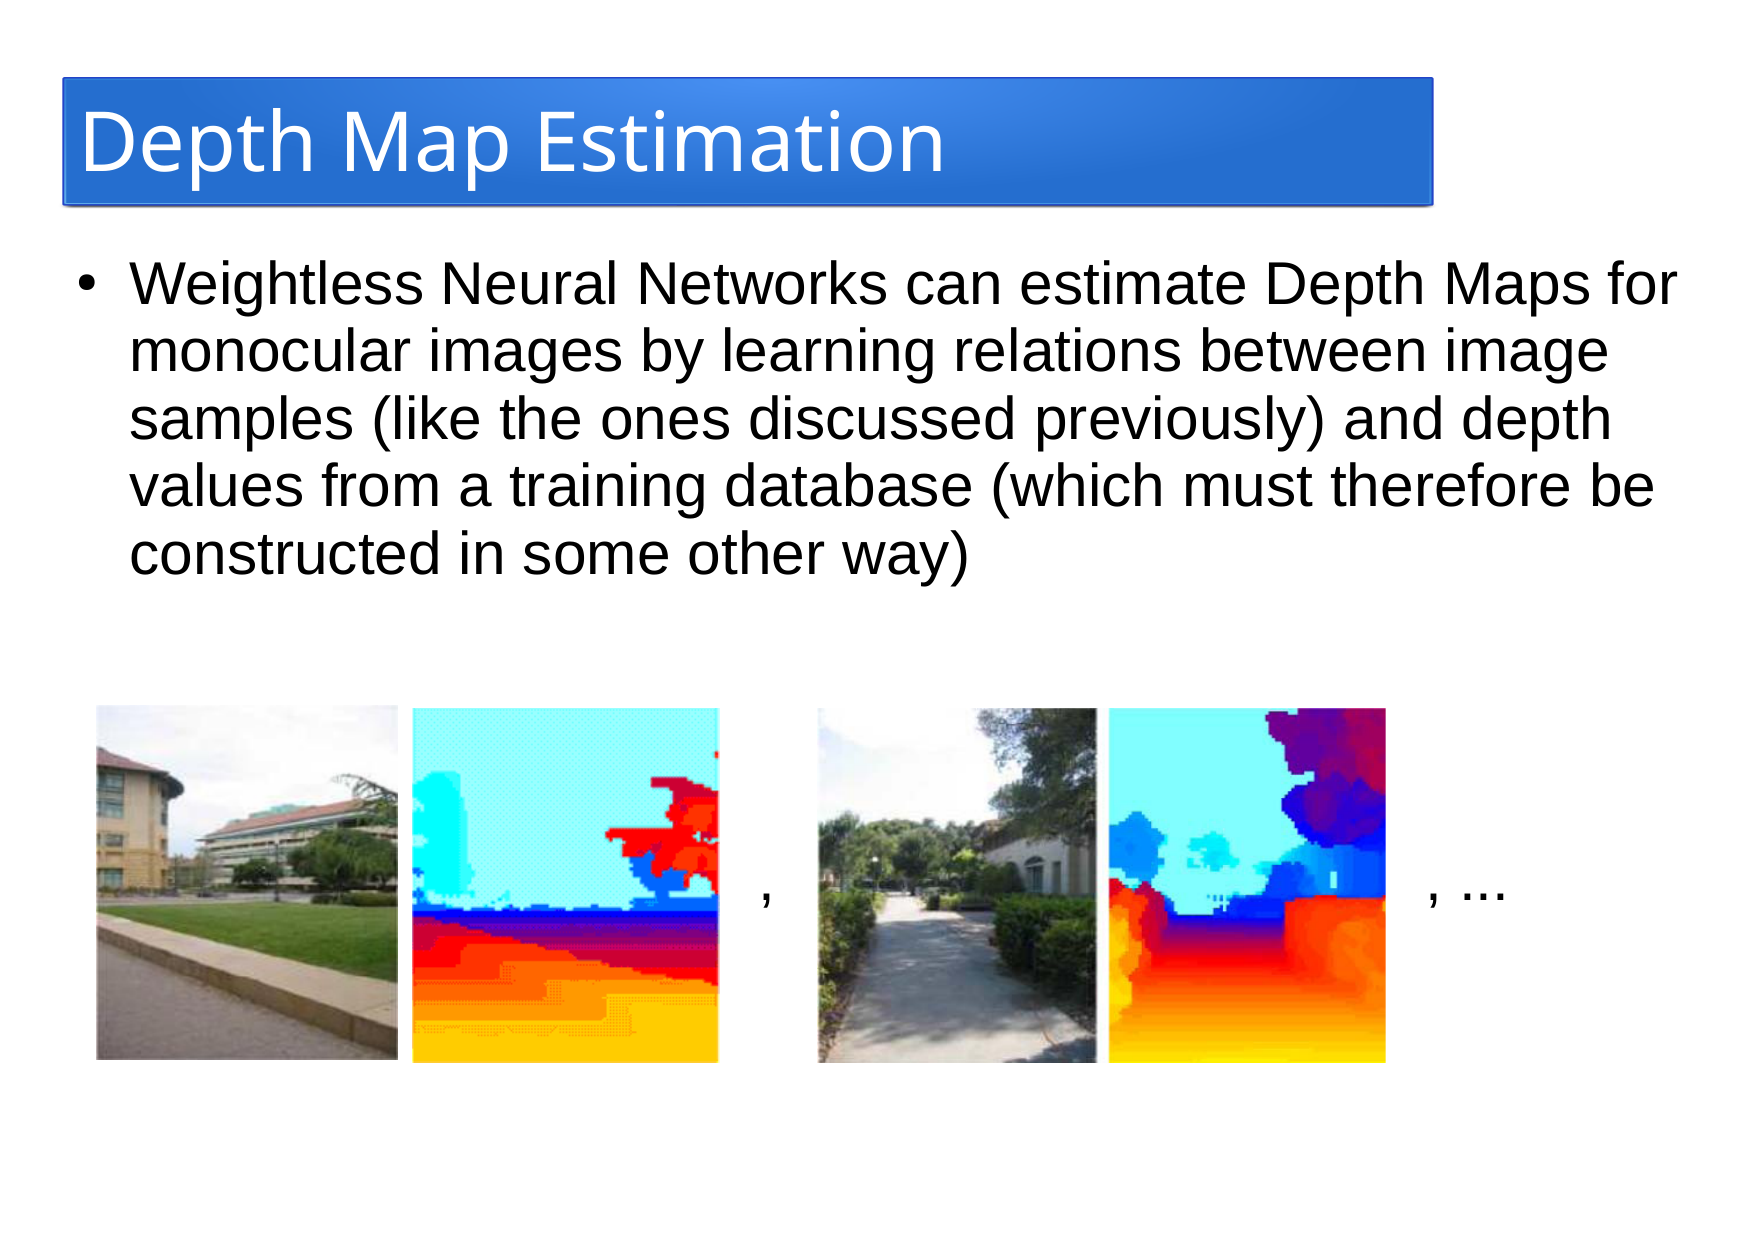

# Depth Map Estimation
Weightless Neural Networks can estimate Depth Maps for monocular images by learning relations between image samples (like the ones discussed previously) and depth values from a training database (which must therefore be constructed in some other way)
,
, ...